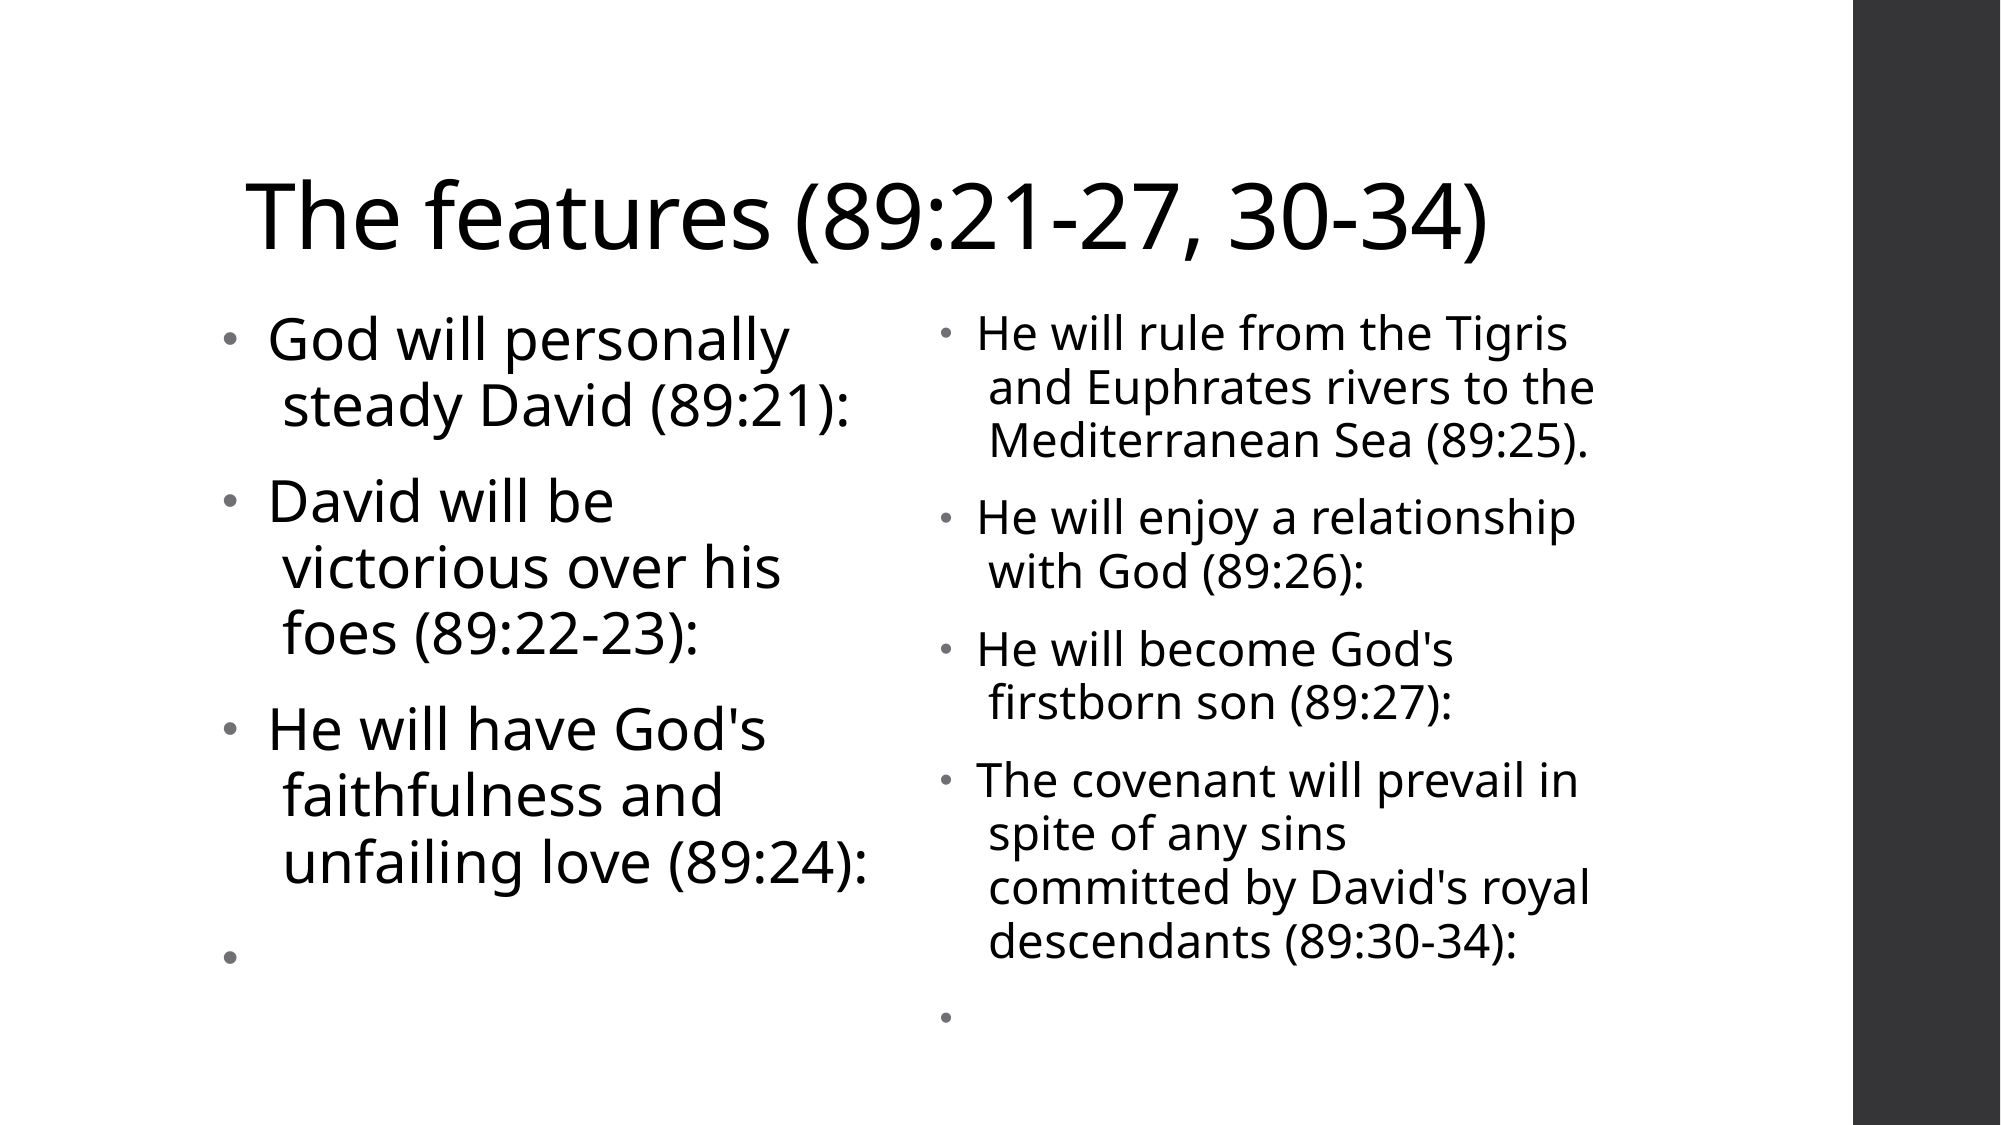

# The features (89:21-27, 30-34)
 God will personally steady David (89:21):
 David will be victorious over his foes (89:22-23):
 He will have God's faithfulness and unfailing love (89:24):
 He will rule from the Tigris and Euphrates rivers to the Mediterranean Sea (89:25).
 He will enjoy a relationship with God (89:26):
 He will become God's firstborn son (89:27):
 The covenant will prevail in spite of any sins committed by David's royal descendants (89:30-34):